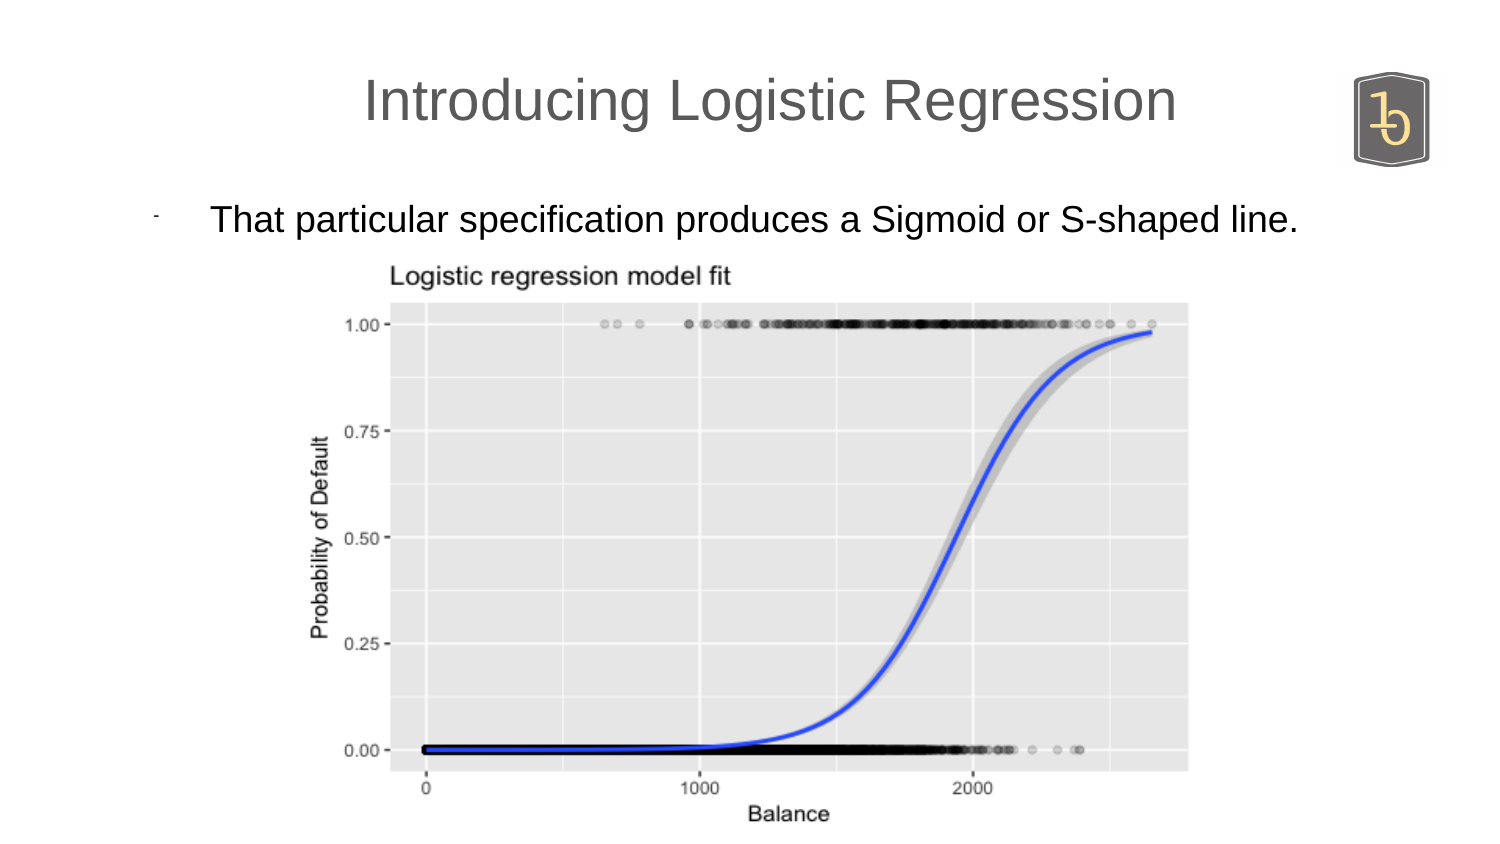

# Introducing Logistic Regression
That particular specification produces a Sigmoid or S-shaped line.